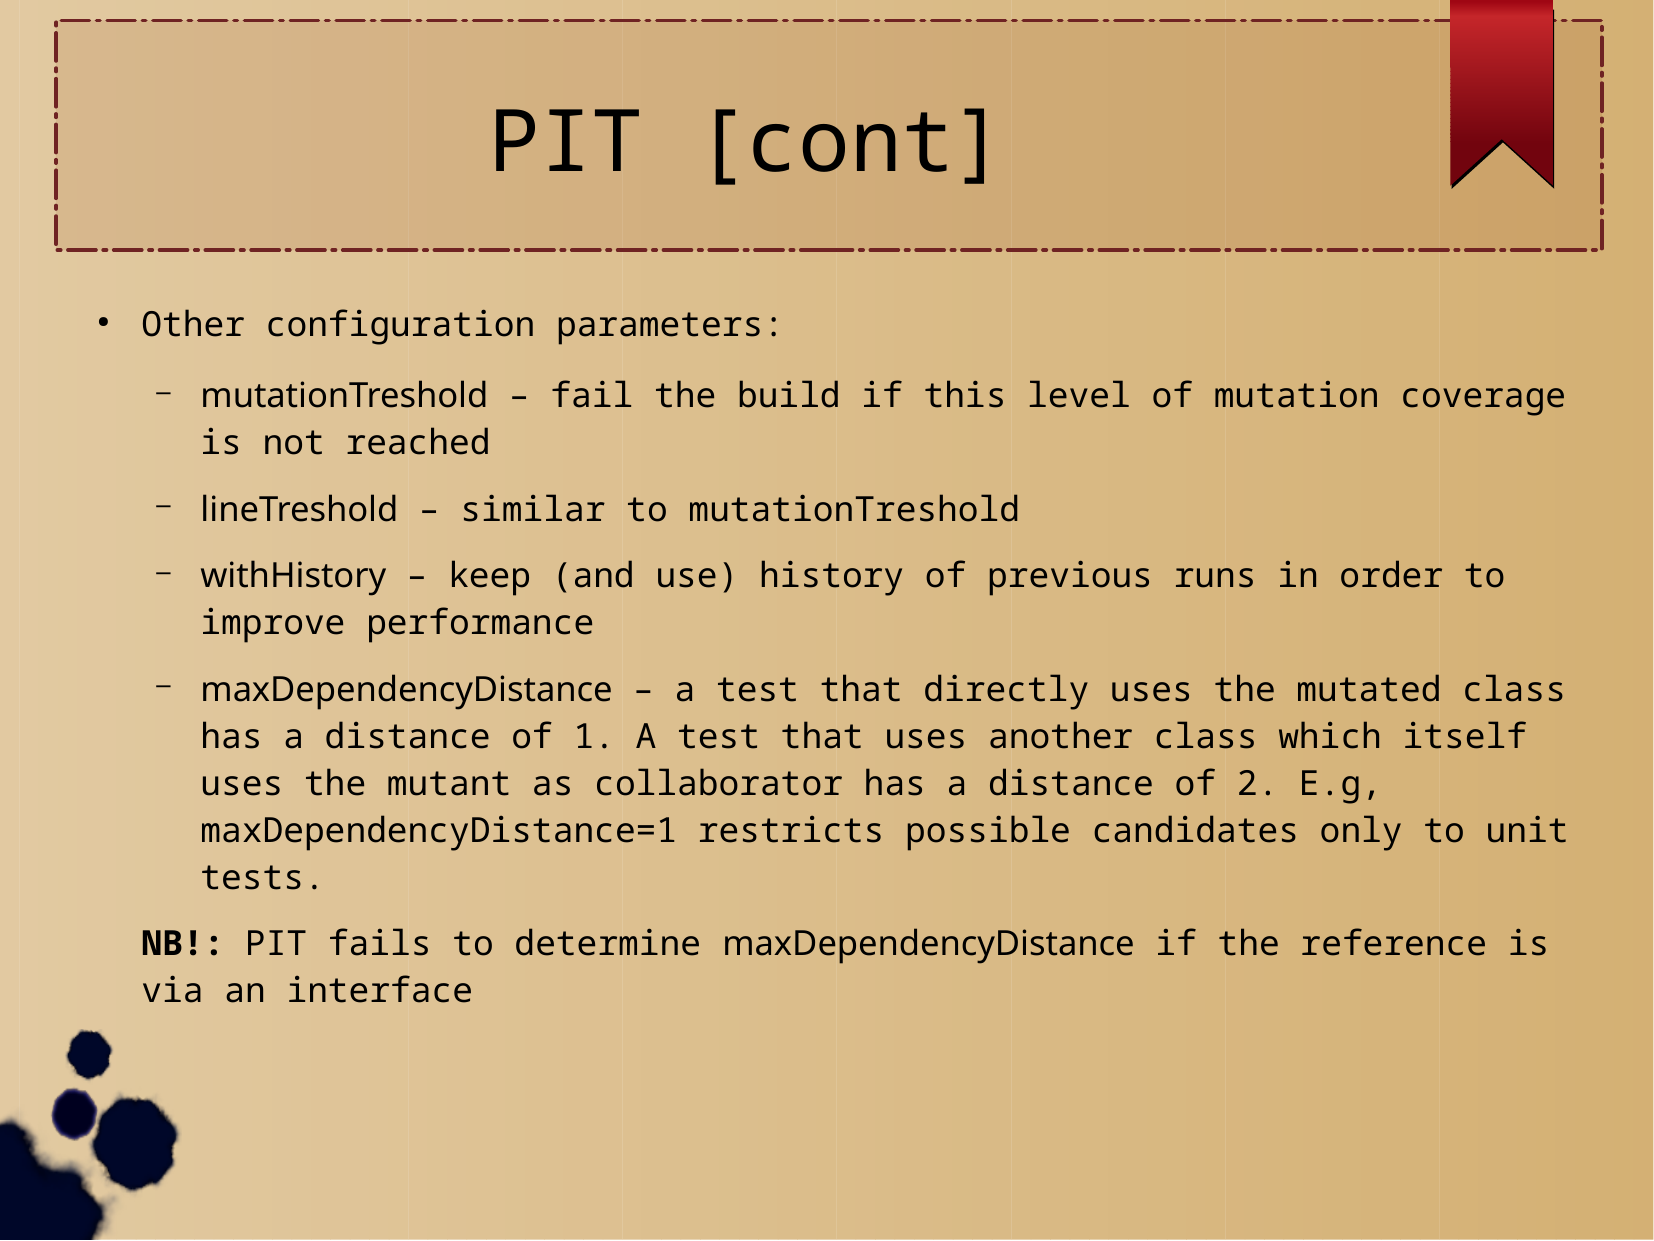

# PIT [cont]
Other configuration parameters:
mutationTreshold – fail the build if this level of mutation coverage is not reached
lineTreshold – similar to mutationTreshold
withHistory – keep (and use) history of previous runs in order to improve performance
maxDependencyDistance – a test that directly uses the mutated class has a distance of 1. A test that uses another class which itself uses the mutant as collaborator has a distance of 2. E.g, maxDependencyDistance=1 restricts possible candidates only to unit tests.
NB!: PIT fails to determine maxDependencyDistance if the reference is via an interface